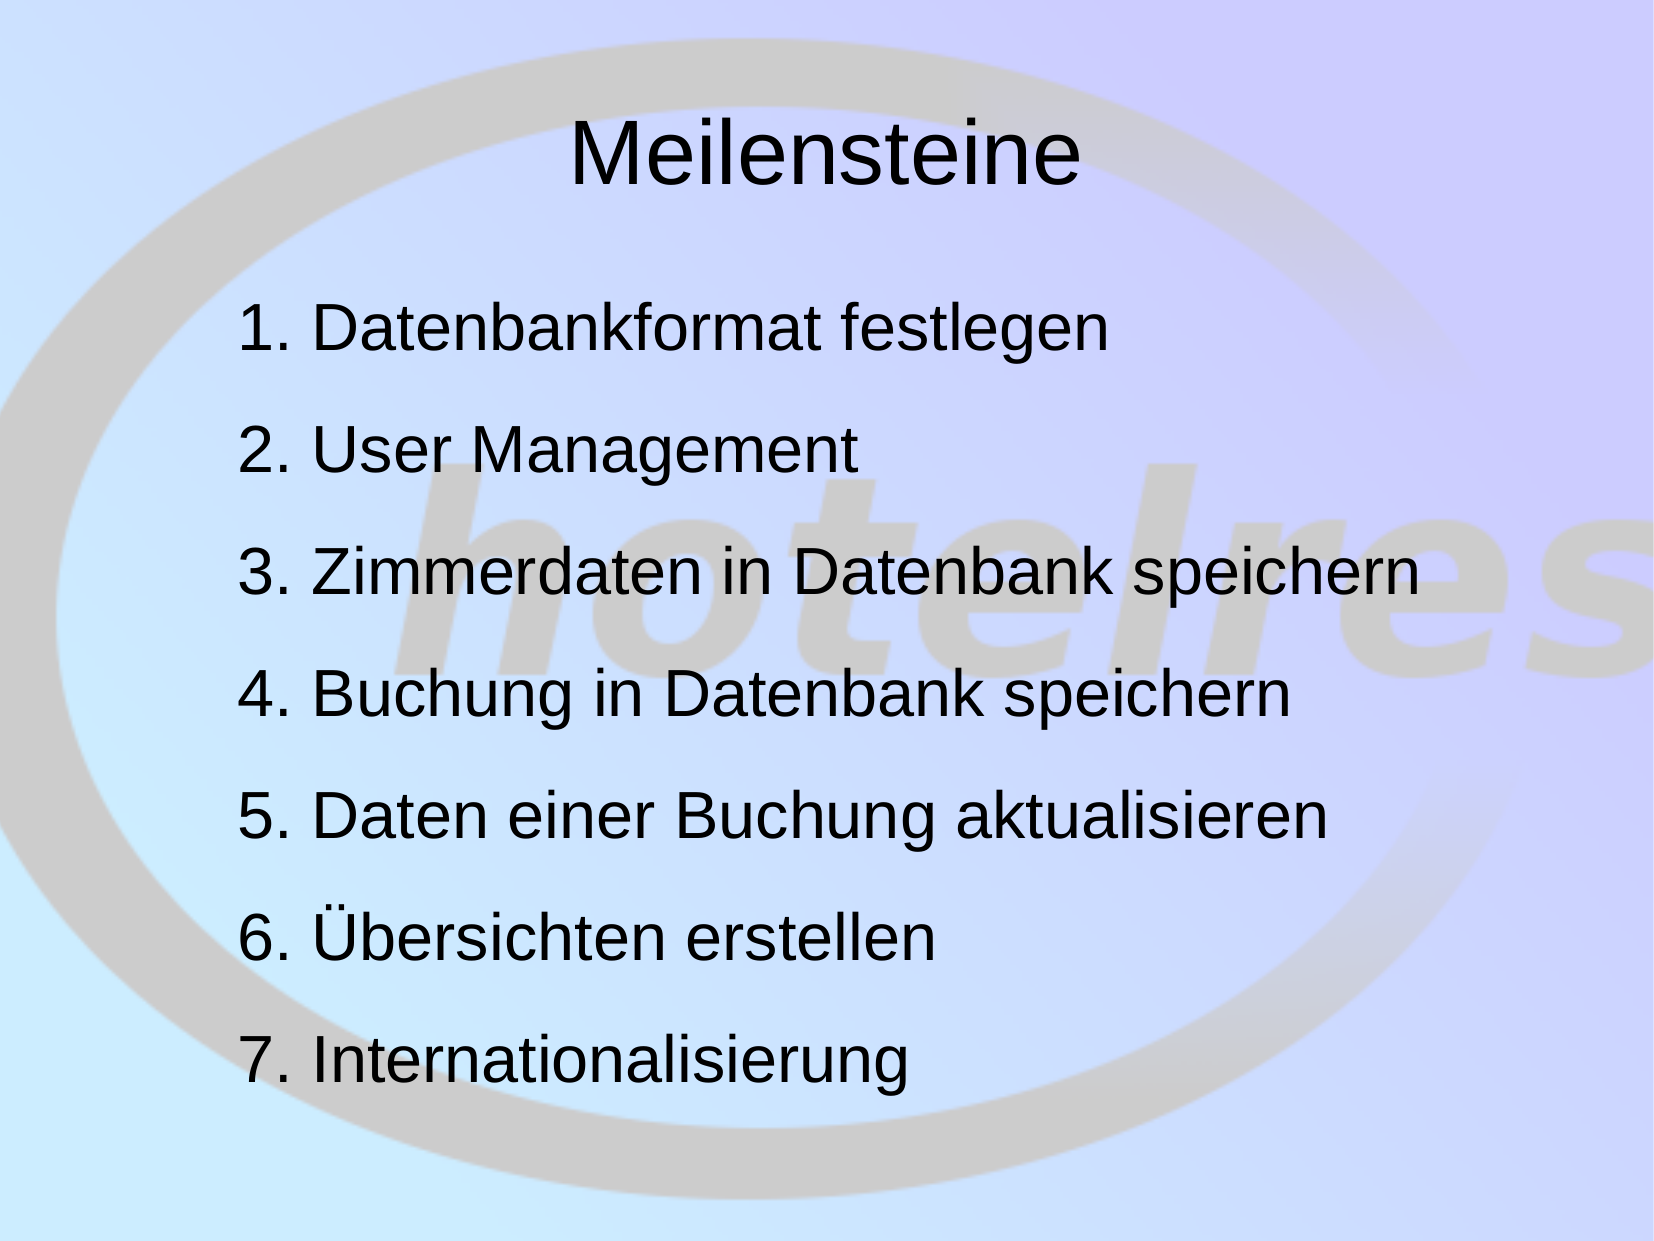

# Meilensteine
 Datenbankformat festlegen
 User Management
 Zimmerdaten in Datenbank speichern
 Buchung in Datenbank speichern
 Daten einer Buchung aktualisieren
 Übersichten erstellen
 Internationalisierung